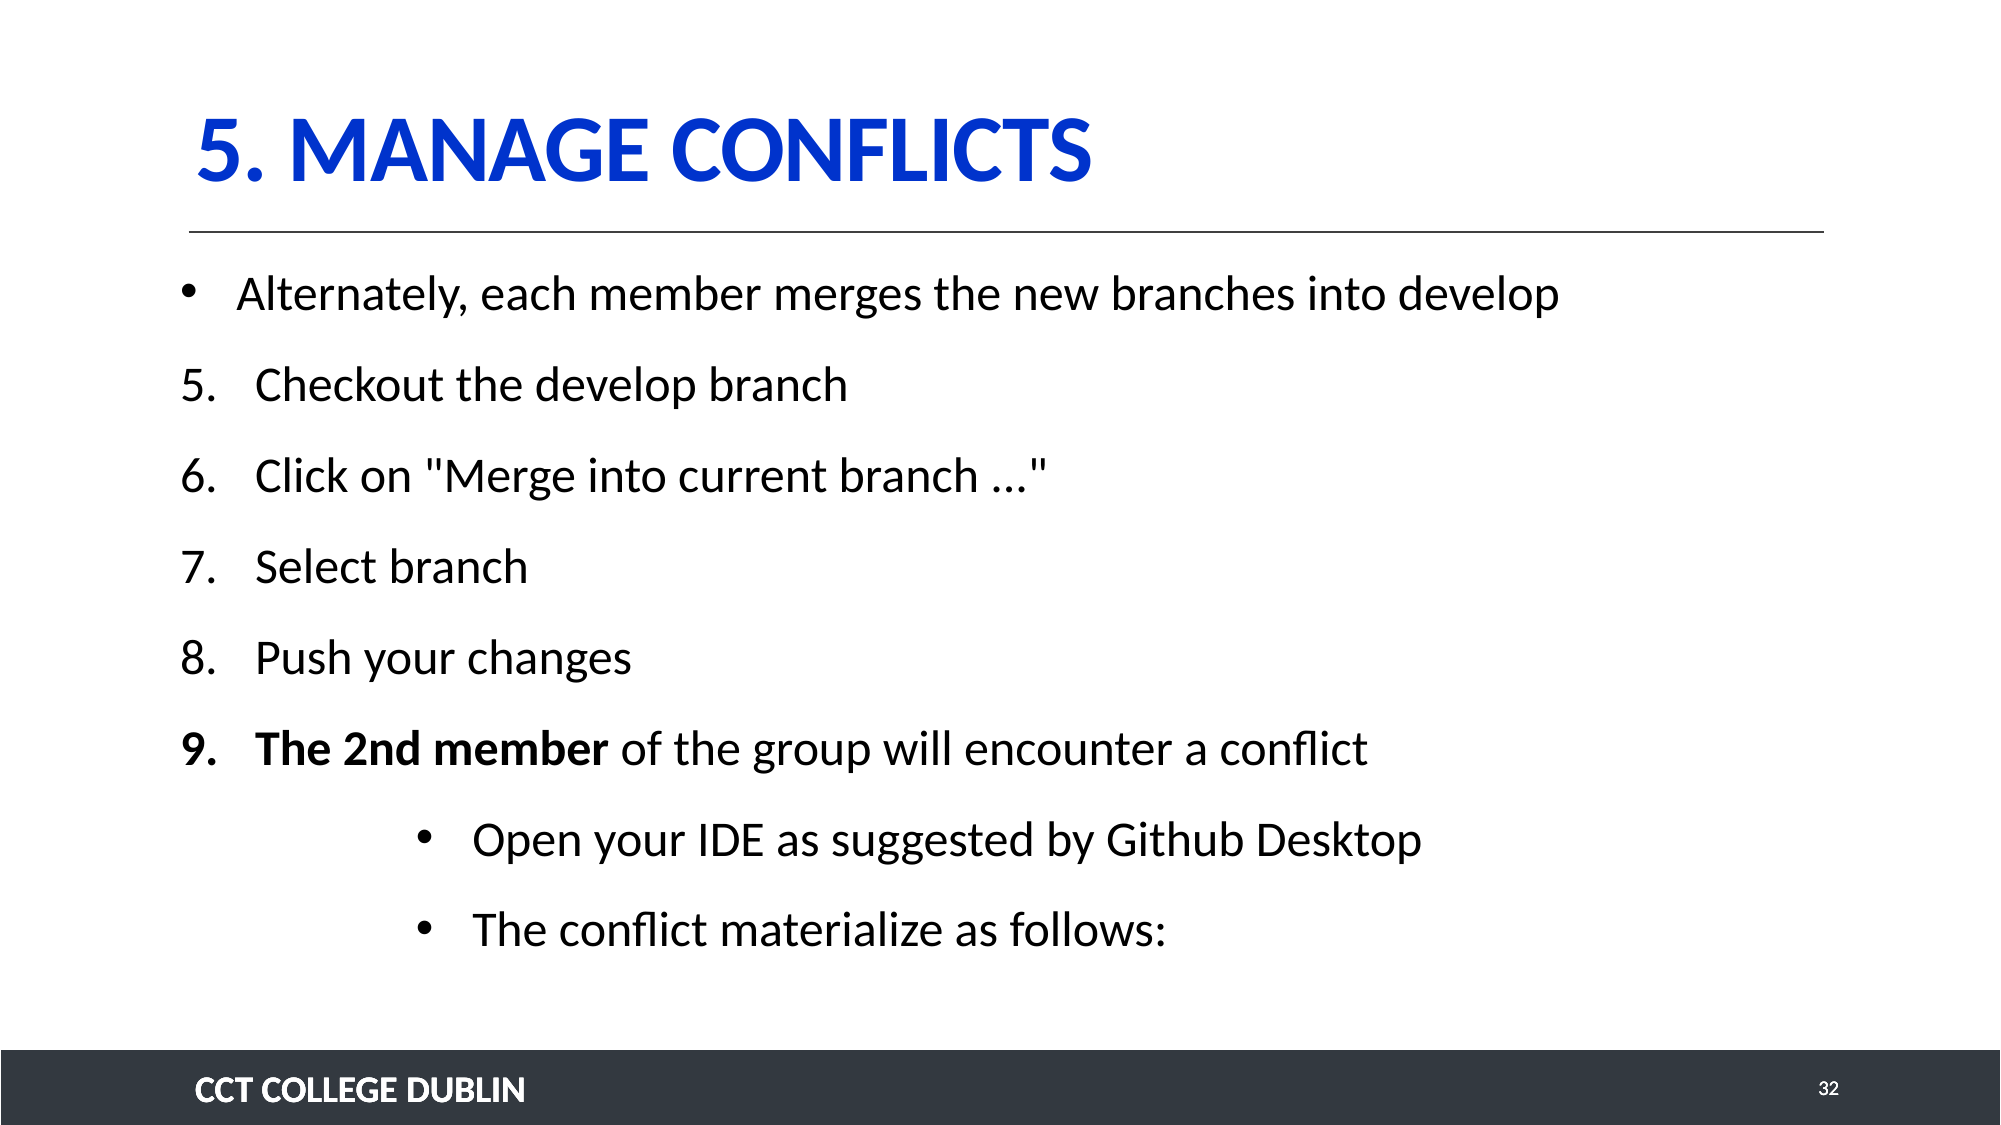

# 5. MANAGE CONFLICTS
Alternately, each member merges the new branches into develop
Checkout the develop branch
Click on "Merge into current branch ..."
Select branch
Push your changes
The 2nd member of the group will encounter a conflict
Open your IDE as suggested by Github Desktop
The conflict materialize as follows:
CCT COLLEGE DUBLIN
CCT COLLEGE DUBLIN
CCT COLLEGE DUBLIN